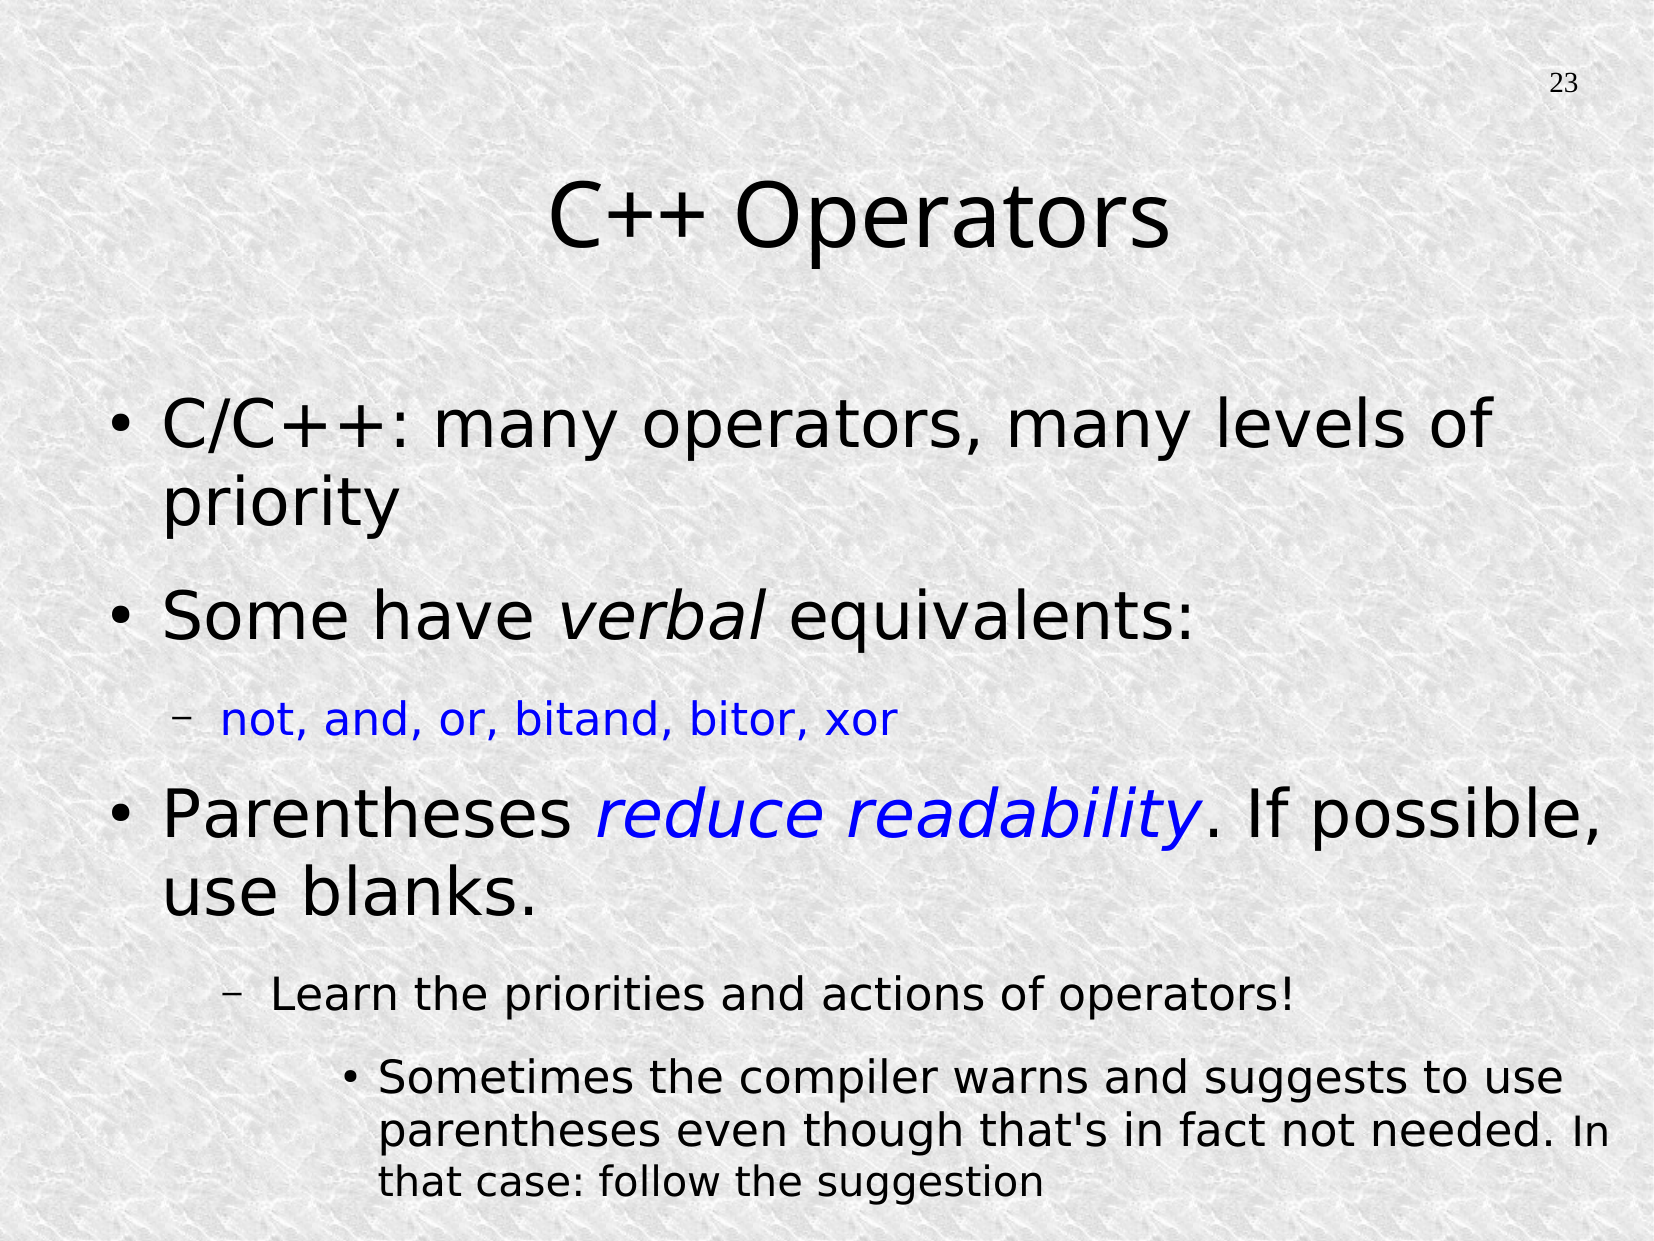

23
# C++ Operators
C/C++: many operators, many levels of priority
Some have verbal equivalents:
not, and, or, bitand, bitor, xor
Parentheses reduce readability. If possible, use blanks.
Learn the priorities and actions of operators!
Sometimes the compiler warns and suggests to use parentheses even though that's in fact not needed. In that case: follow the suggestion